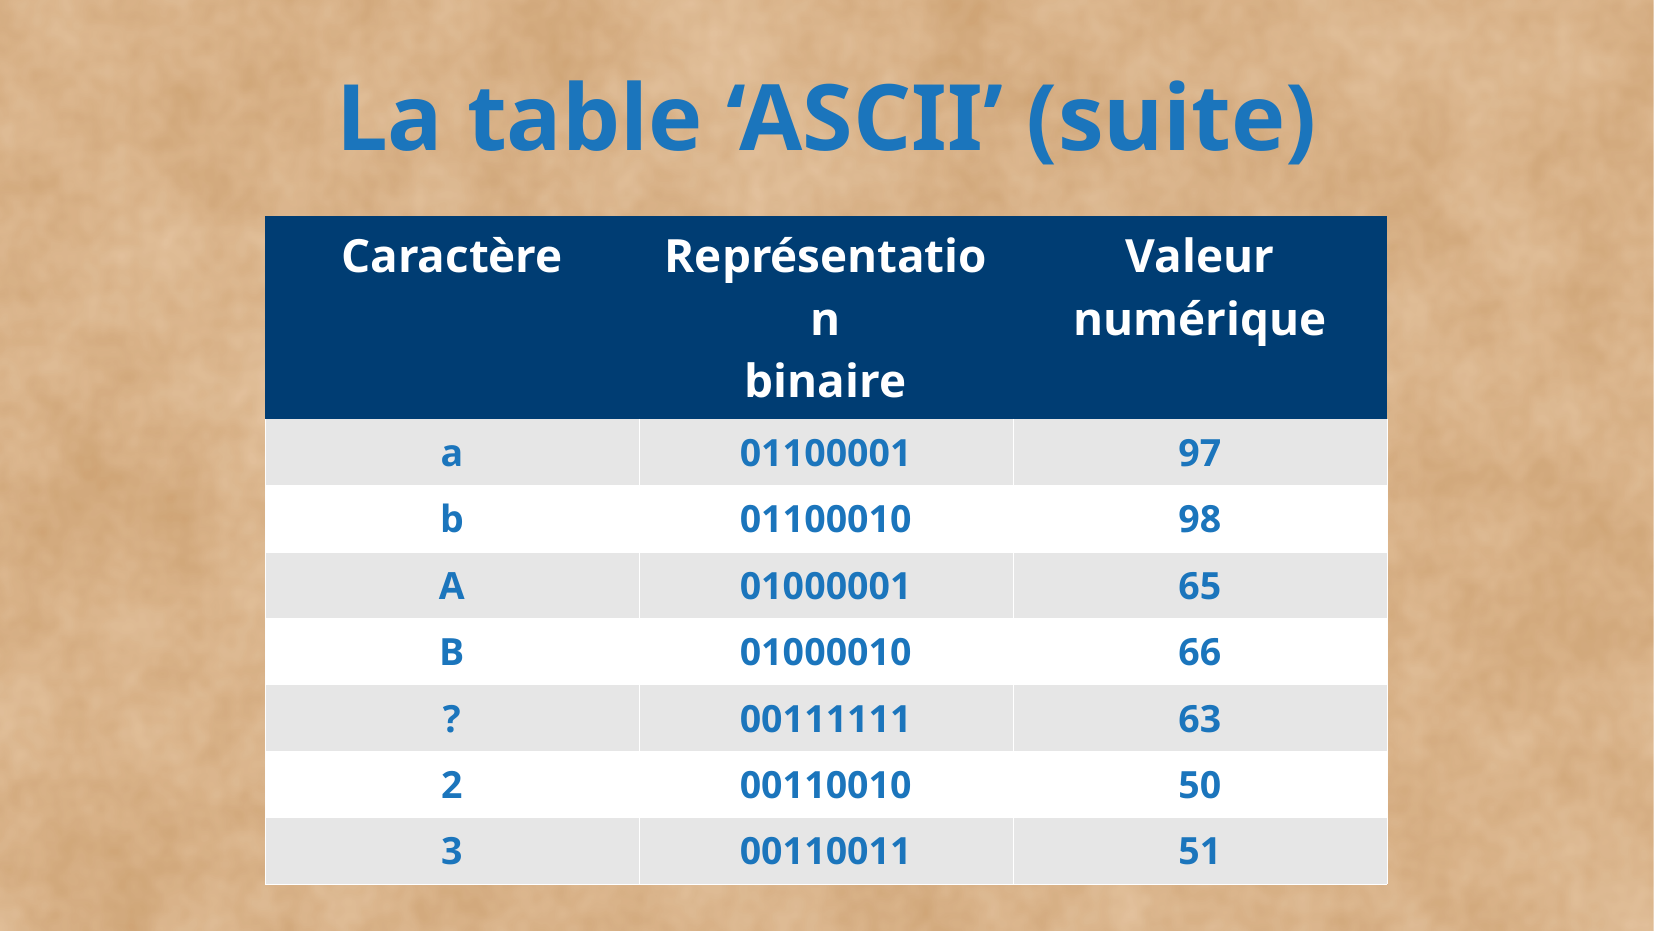

# La table ‘ASCII’ (suite)
| Caractère | Représentation binaire | Valeur numérique |
| --- | --- | --- |
| a | 01100001 | 97 |
| b | 01100010 | 98 |
| A | 01000001 | 65 |
| B | 01000010 | 66 |
| ? | 00111111 | 63 |
| 2 | 00110010 | 50 |
| 3 | 00110011 | 51 |